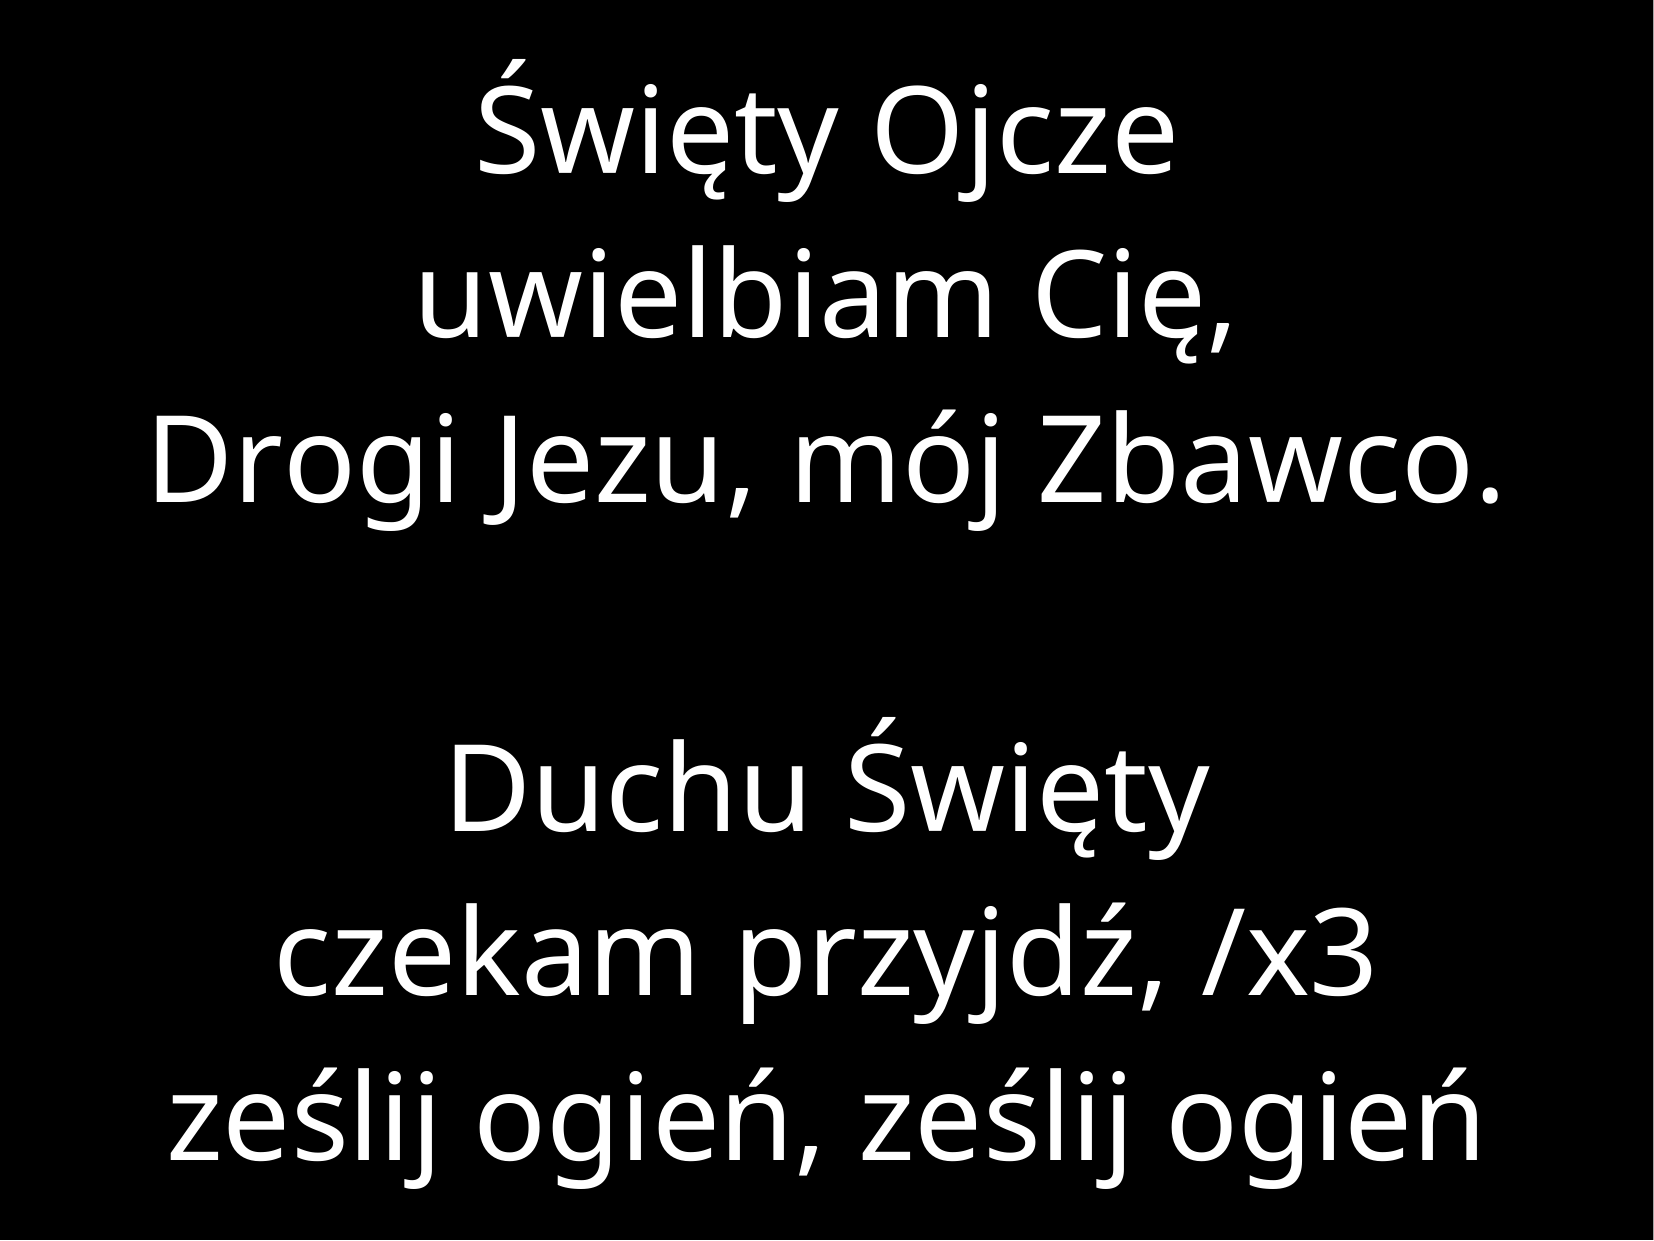

# Święty Ojcze uwielbiam Cię, Drogi Jezu, mój Zbawco. Duchu Święty czekam przyjdź, /x3 ześlij ogień, ześlij ogień